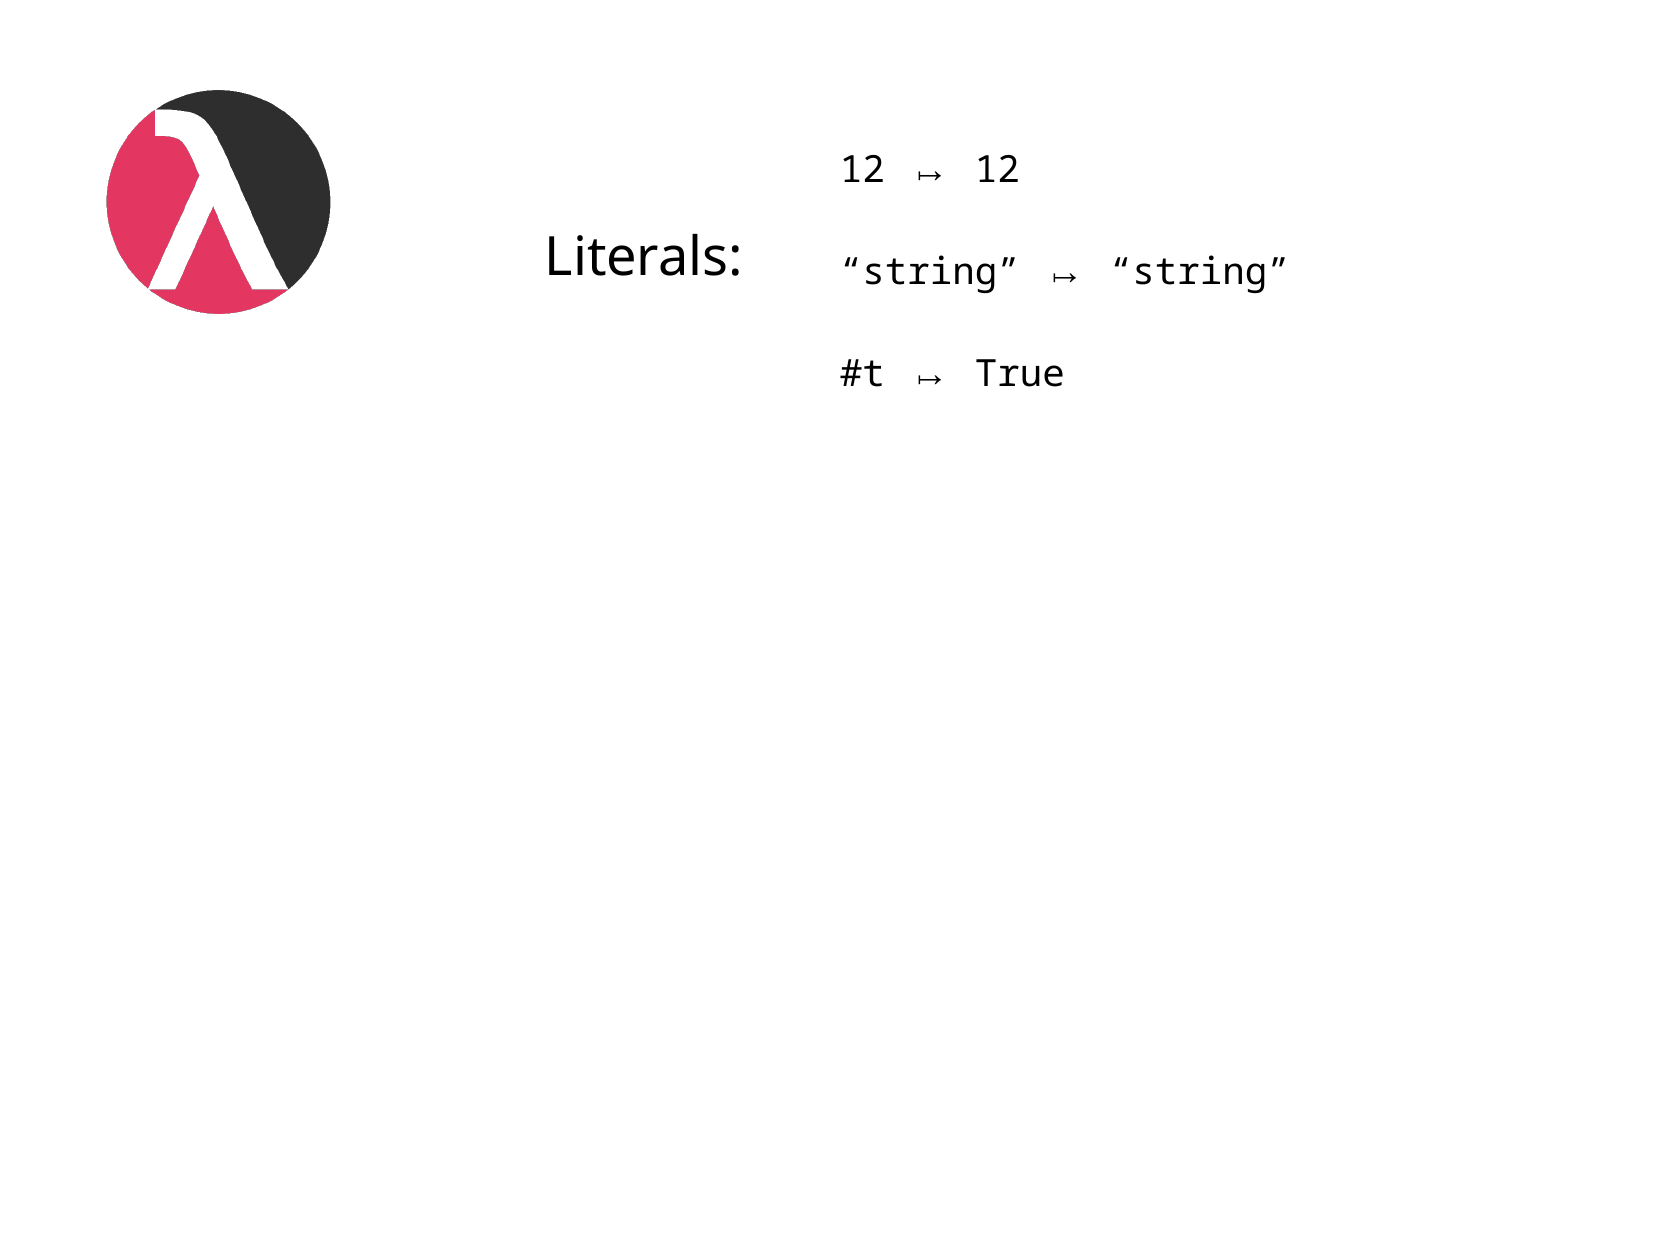

12 ↦ 12
“string” ↦ “string”
#t ↦ True
Literals: